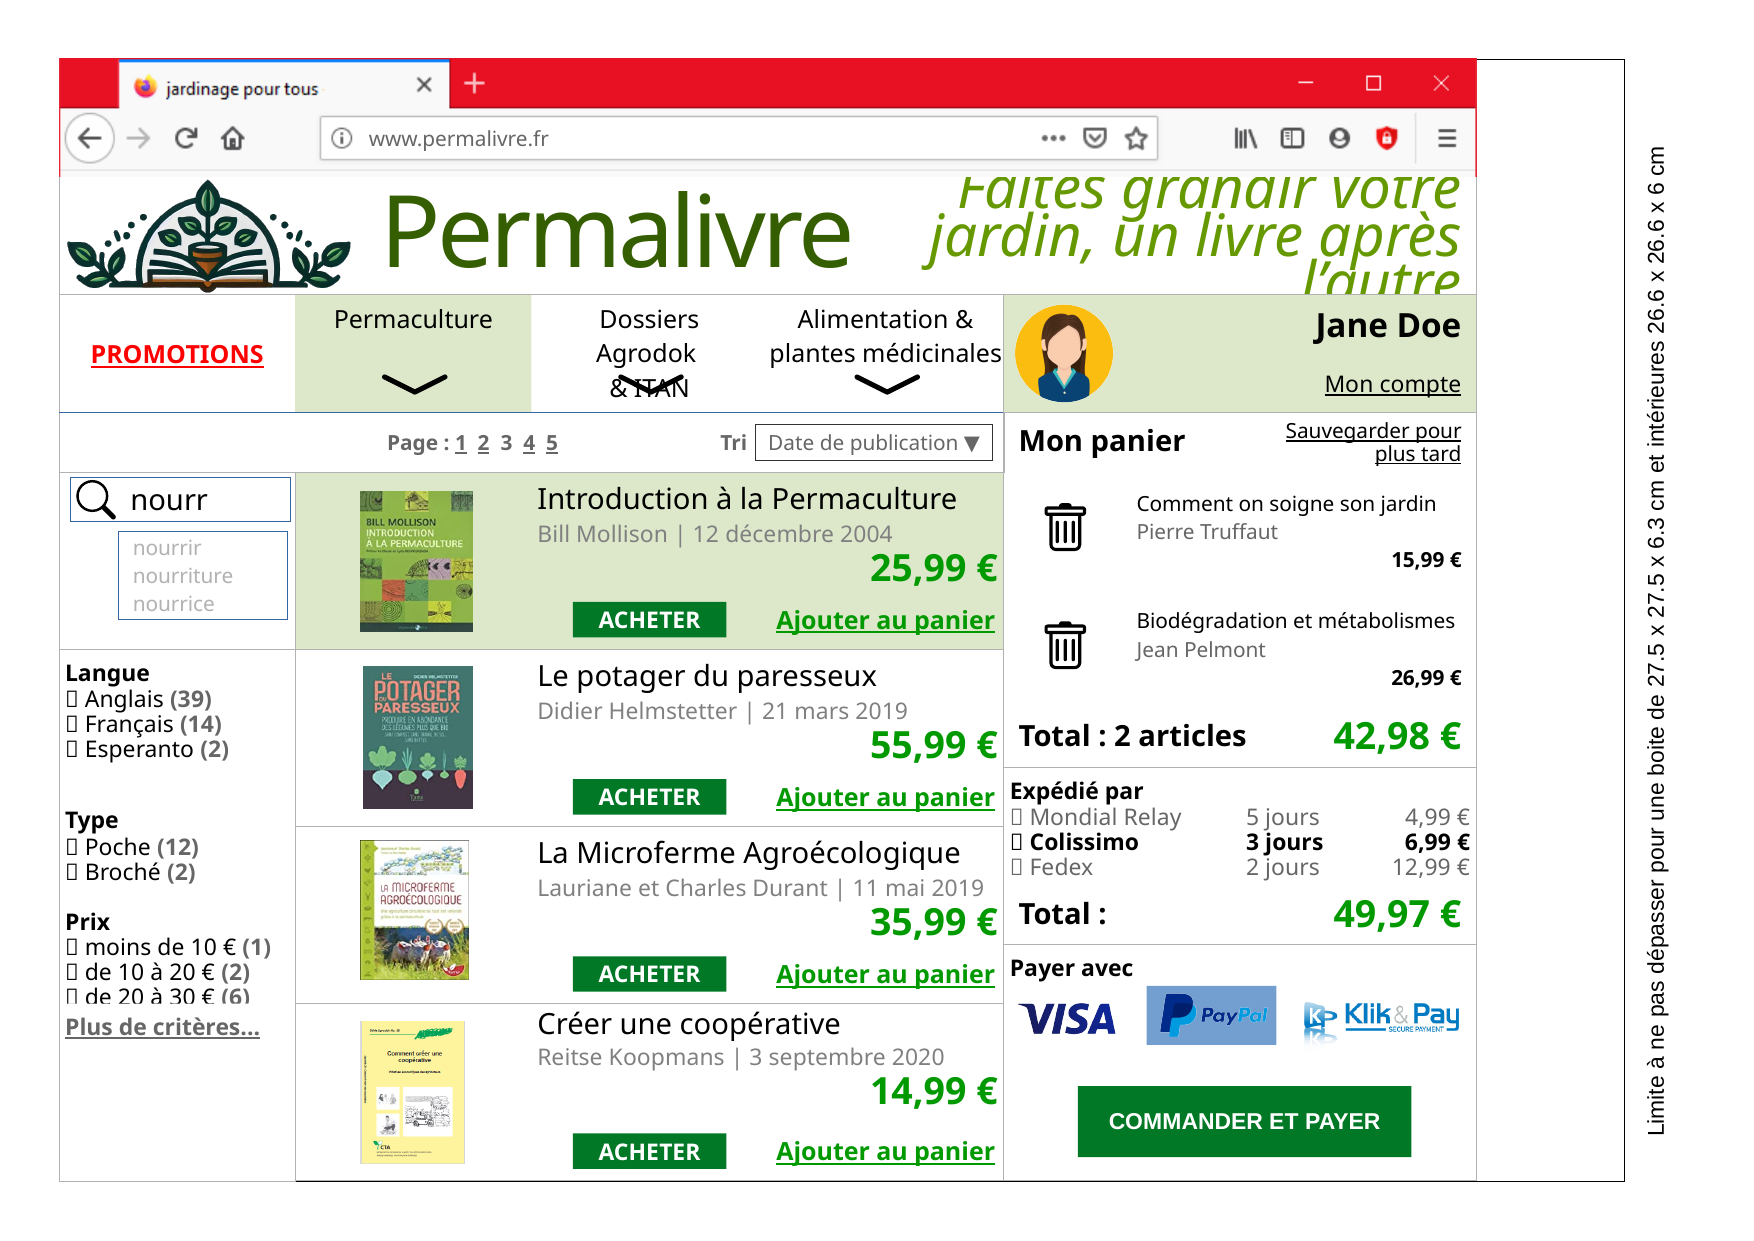

www.permalivre.fr
Permalivre
Faites grandir votre jardin, un livre après l’autre
Jane Doe
PROMOTIONS
Permaculture
Dossiers Agrodok
& ITAN
Alimentation & plantes médicinales
Mon compte
Page : 1 2 3 4 5
Tri
Mon panier
Sauvegarder pour plus tard
Date de publication ▼
Introduction à la Permaculture
Bill Mollison | 12 décembre 2004
25,99 €
Comment on soigne son jardin
Pierre Truffaut
15,99 €
 nourr
nourrir
nourriture
nourrice
ACHETER
Ajouter au panier
Biodégradation et métabolismes
Jean Pelmont
26,99 €
Limite à ne pas dépasser pour une boite de 27.5 x 27.5 x 6.3 cm et intérieures 26.6 x 26.6 x 6 cm
Langue
 Anglais (39)
 Français (14)
 Esperanto (2)
Le potager du paresseux
Didier Helmstetter | 21 mars 2019
55,99 €
Total : 2 articles
42,98 €
ACHETER
Ajouter au panier
Expédié par
 Mondial Relay
 Colissimo
 Fedex
5 jours
3 jours
2 jours
4,99 €
6,99 €
12,99 €
Type
 Poche (12)
 Broché (2)
Prix
 moins de 10 € (1)
 de 10 à 20 € (2)
 de 20 à 30 € (6)
 plus de 30 € (5)
La Microferme Agroécologique
Lauriane et Charles Durant | 11 mai 2019
35,99 €
49,97 €
Total :
ACHETER
Ajouter au panier
Payer avec
Plus de critères...
Créer une coopérative
Reitse Koopmans | 3 septembre 2020
14,99 €
COMMANDER ET PAYER
ACHETER
Ajouter au panier